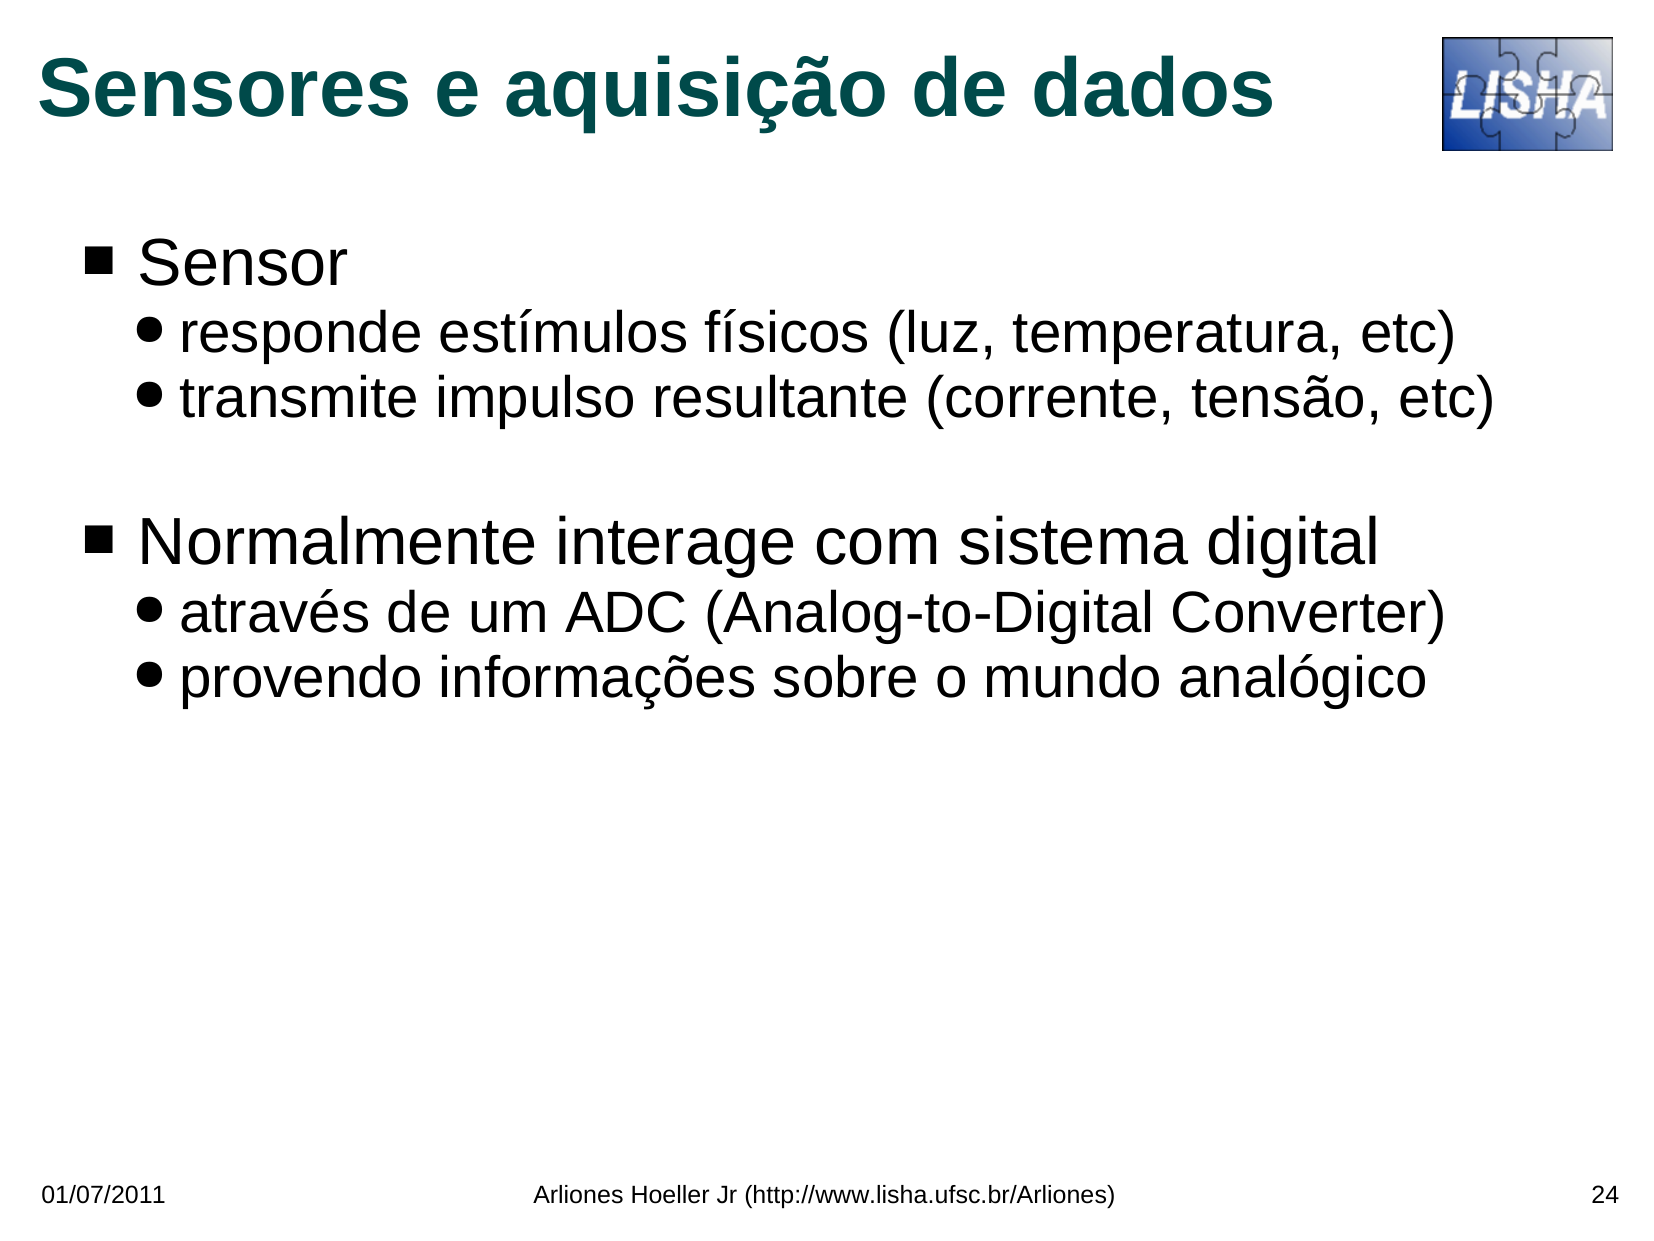

# Sensores e aquisição de dados
Sensor
responde estímulos físicos (luz, temperatura, etc)
transmite impulso resultante (corrente, tensão, etc)
Normalmente interage com sistema digital
através de um ADC (Analog-to-Digital Converter)
provendo informações sobre o mundo analógico